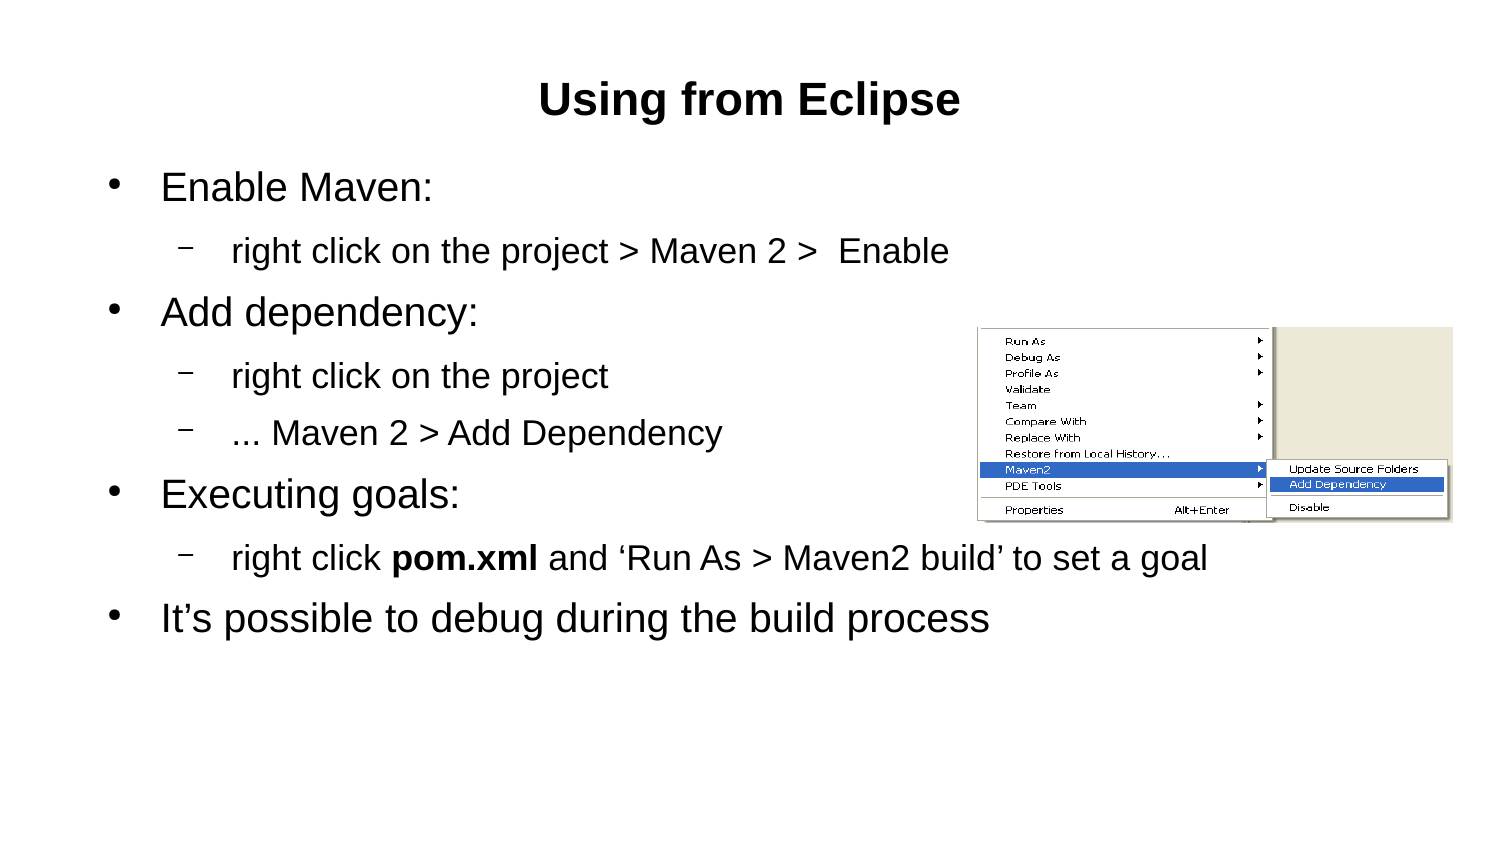

# Using from Eclipse
Enable Maven:
right click on the project > Maven 2 > Enable
Add dependency:
right click on the project
... Maven 2 > Add Dependency
Executing goals:
right click pom.xml and ‘Run As > Maven2 build’ to set a goal
It’s possible to debug during the build process